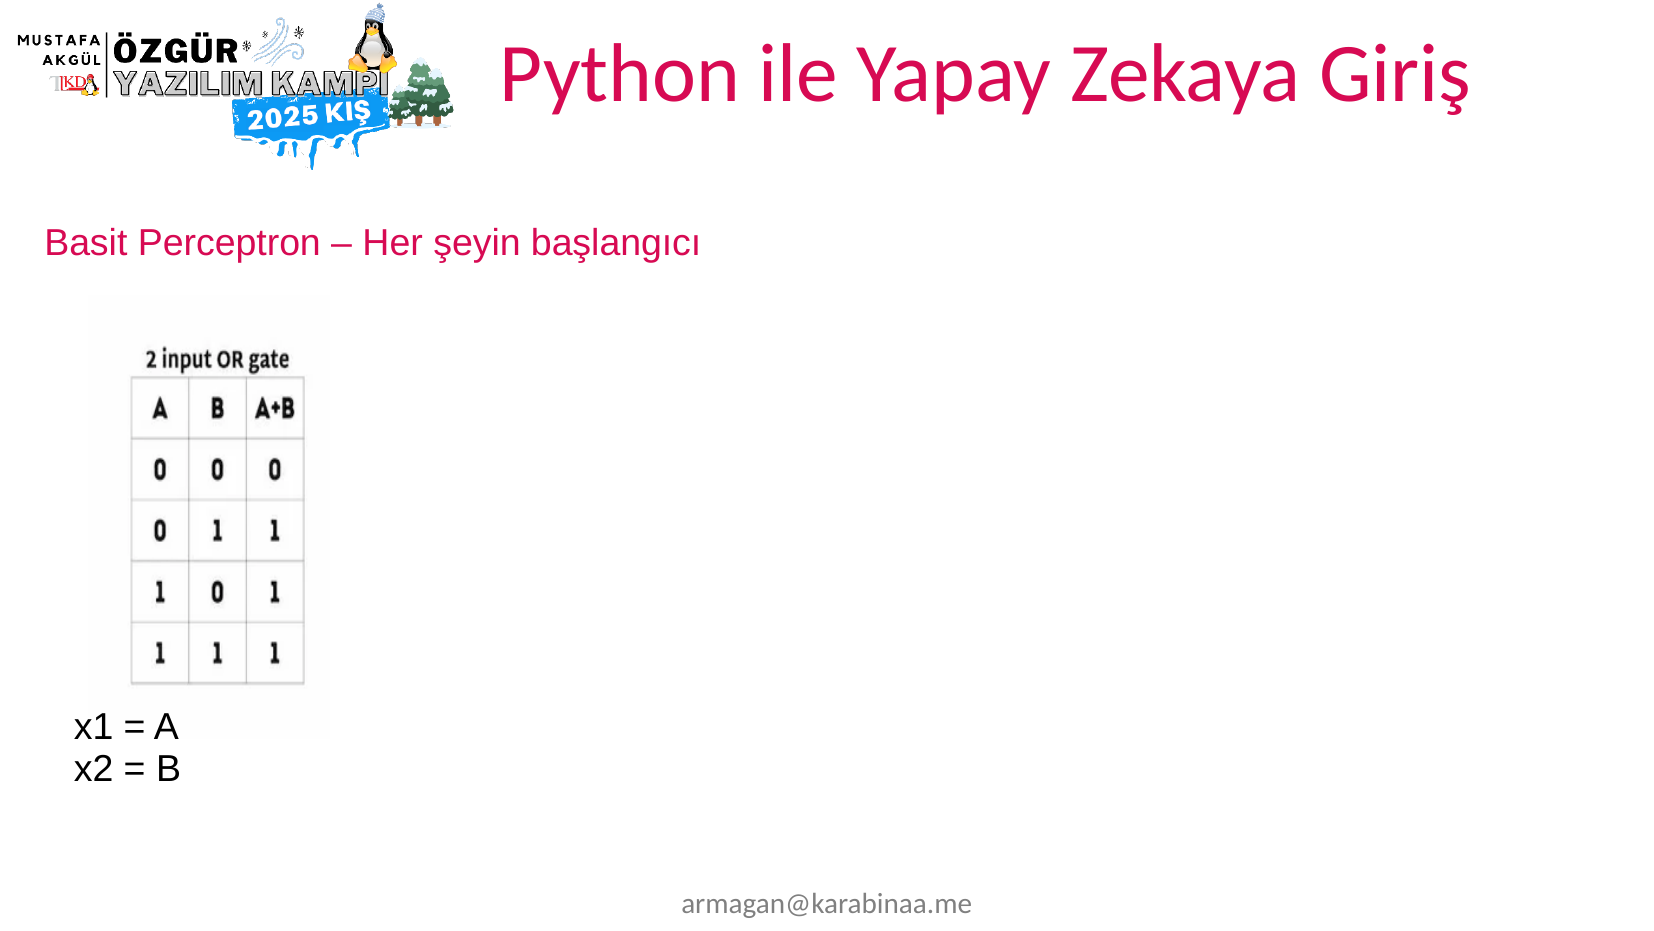

Python ile Yapay Zekaya Giriş
Basit Perceptron – Her şeyin başlangıcı
x1 = A
x2 = B
armagan@karabinaa.me